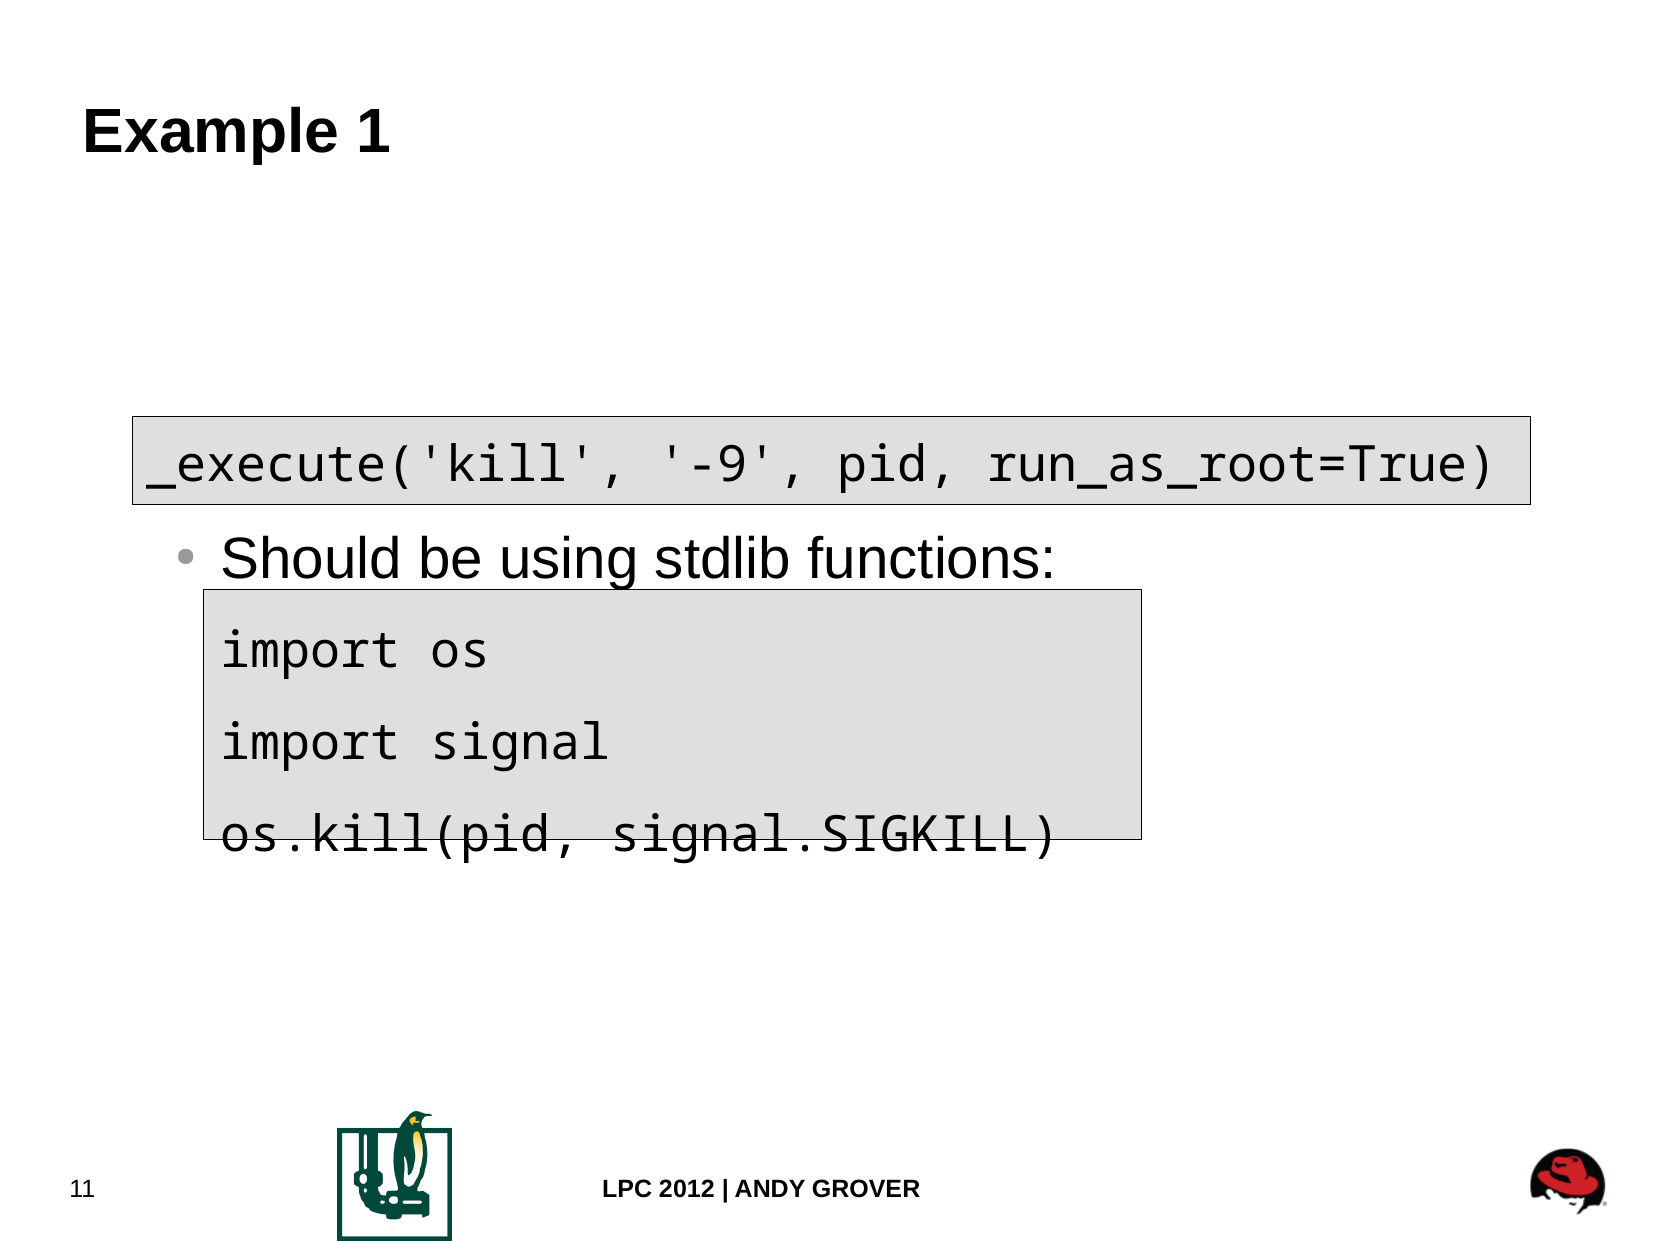

Example 1
# _execute('kill', '-9', pid, run_as_root=True)
Should be using stdlib functions:
import os
import signal
os.kill(pid, signal.SIGKILL)